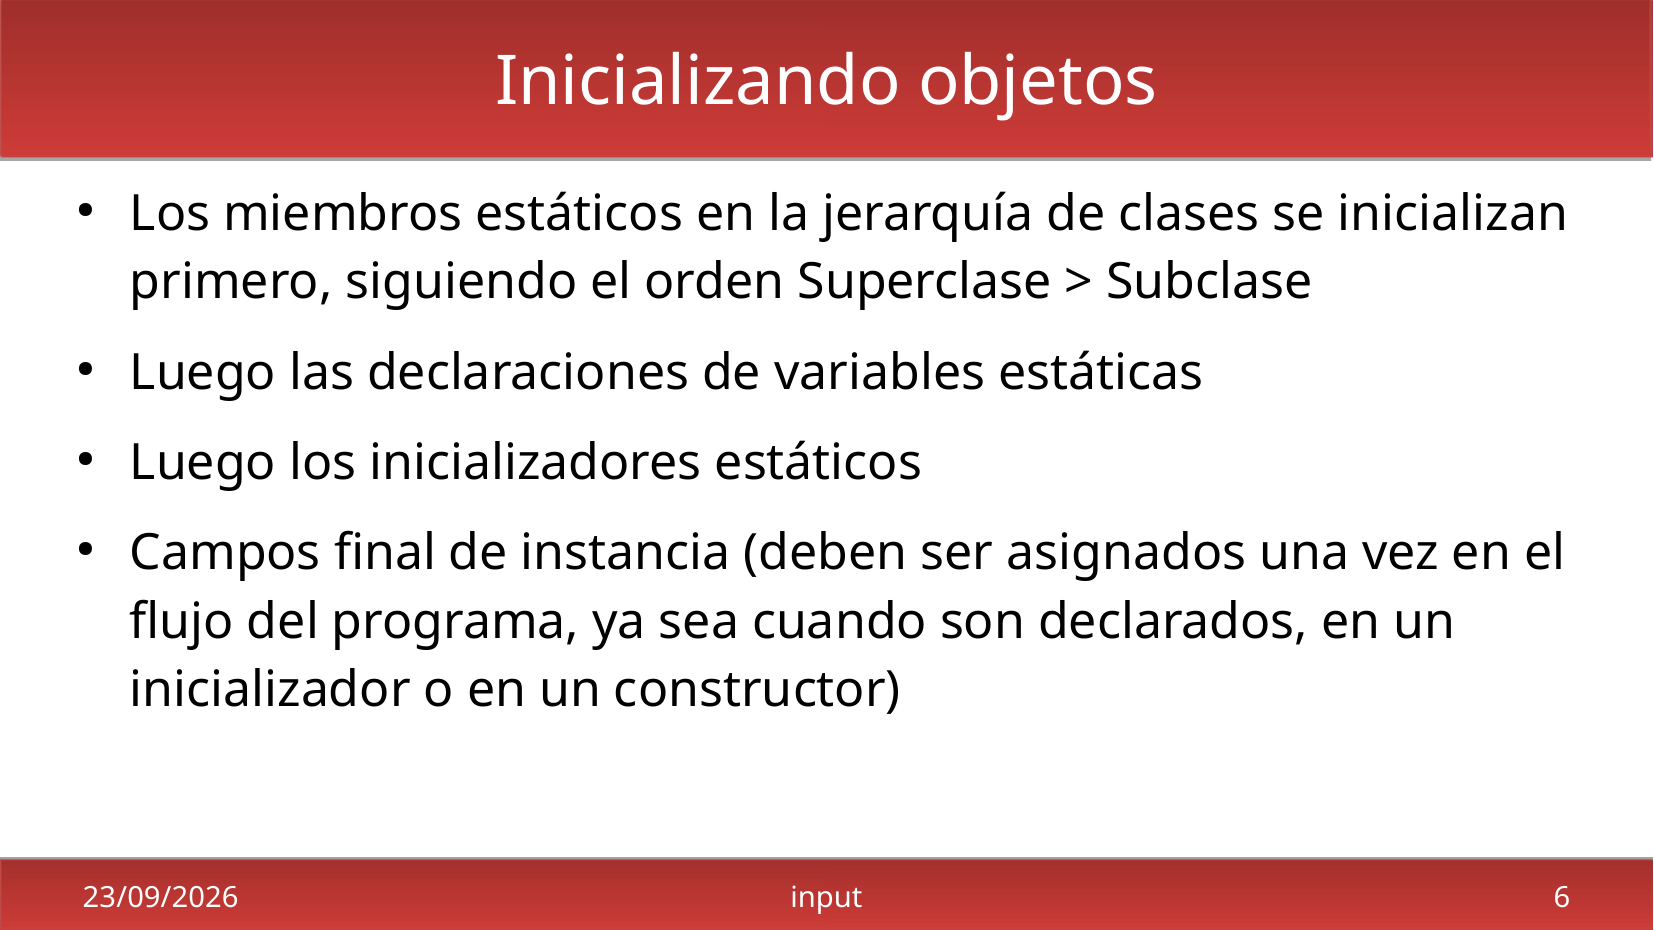

# Inicializando objetos
Los miembros estáticos en la jerarquía de clases se inicializan primero, siguiendo el orden Superclase > Subclase
Luego las declaraciones de variables estáticas
Luego los inicializadores estáticos
Campos final de instancia (deben ser asignados una vez en el flujo del programa, ya sea cuando son declarados, en un inicializador o en un constructor)
Presentation
6